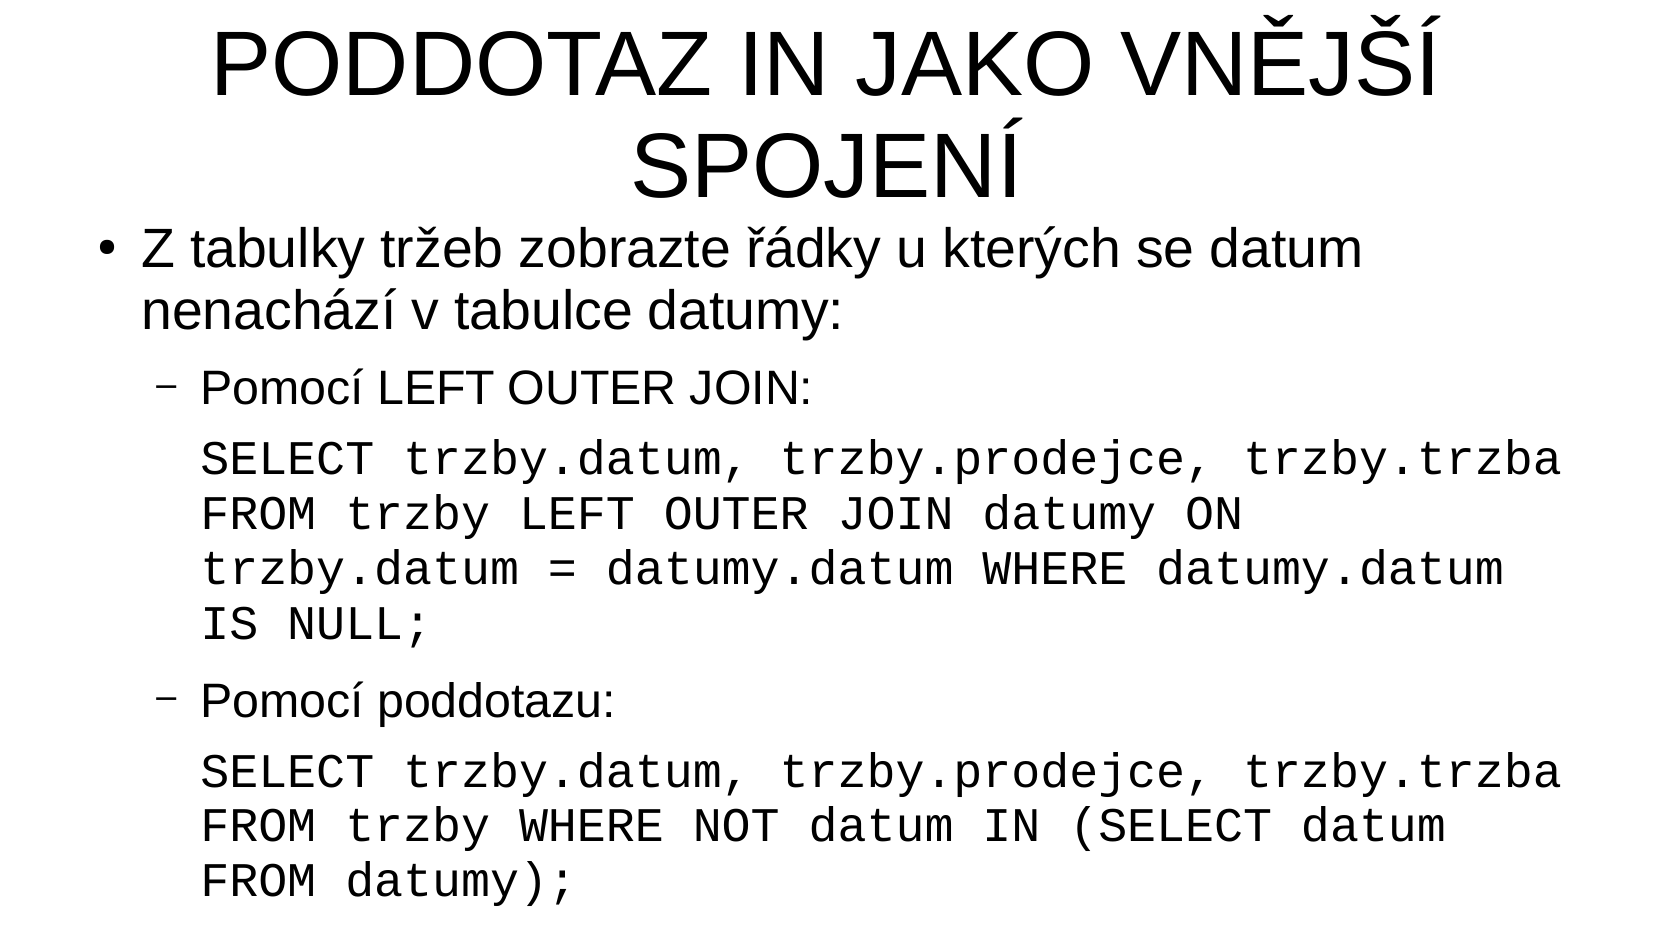

# PODDOTAZ IN JAKO VNĚJŠÍ SPOJENÍ
Z tabulky tržeb zobrazte řádky u kterých se datum nenachází v tabulce datumy:
Pomocí LEFT OUTER JOIN:
SELECT trzby.datum, trzby.prodejce, trzby.trzba FROM trzby LEFT OUTER JOIN datumy ON trzby.datum = datumy.datum WHERE datumy.datum IS NULL;
Pomocí poddotazu:
SELECT trzby.datum, trzby.prodejce, trzby.trzba FROM trzby WHERE NOT datum IN (SELECT datum FROM datumy);